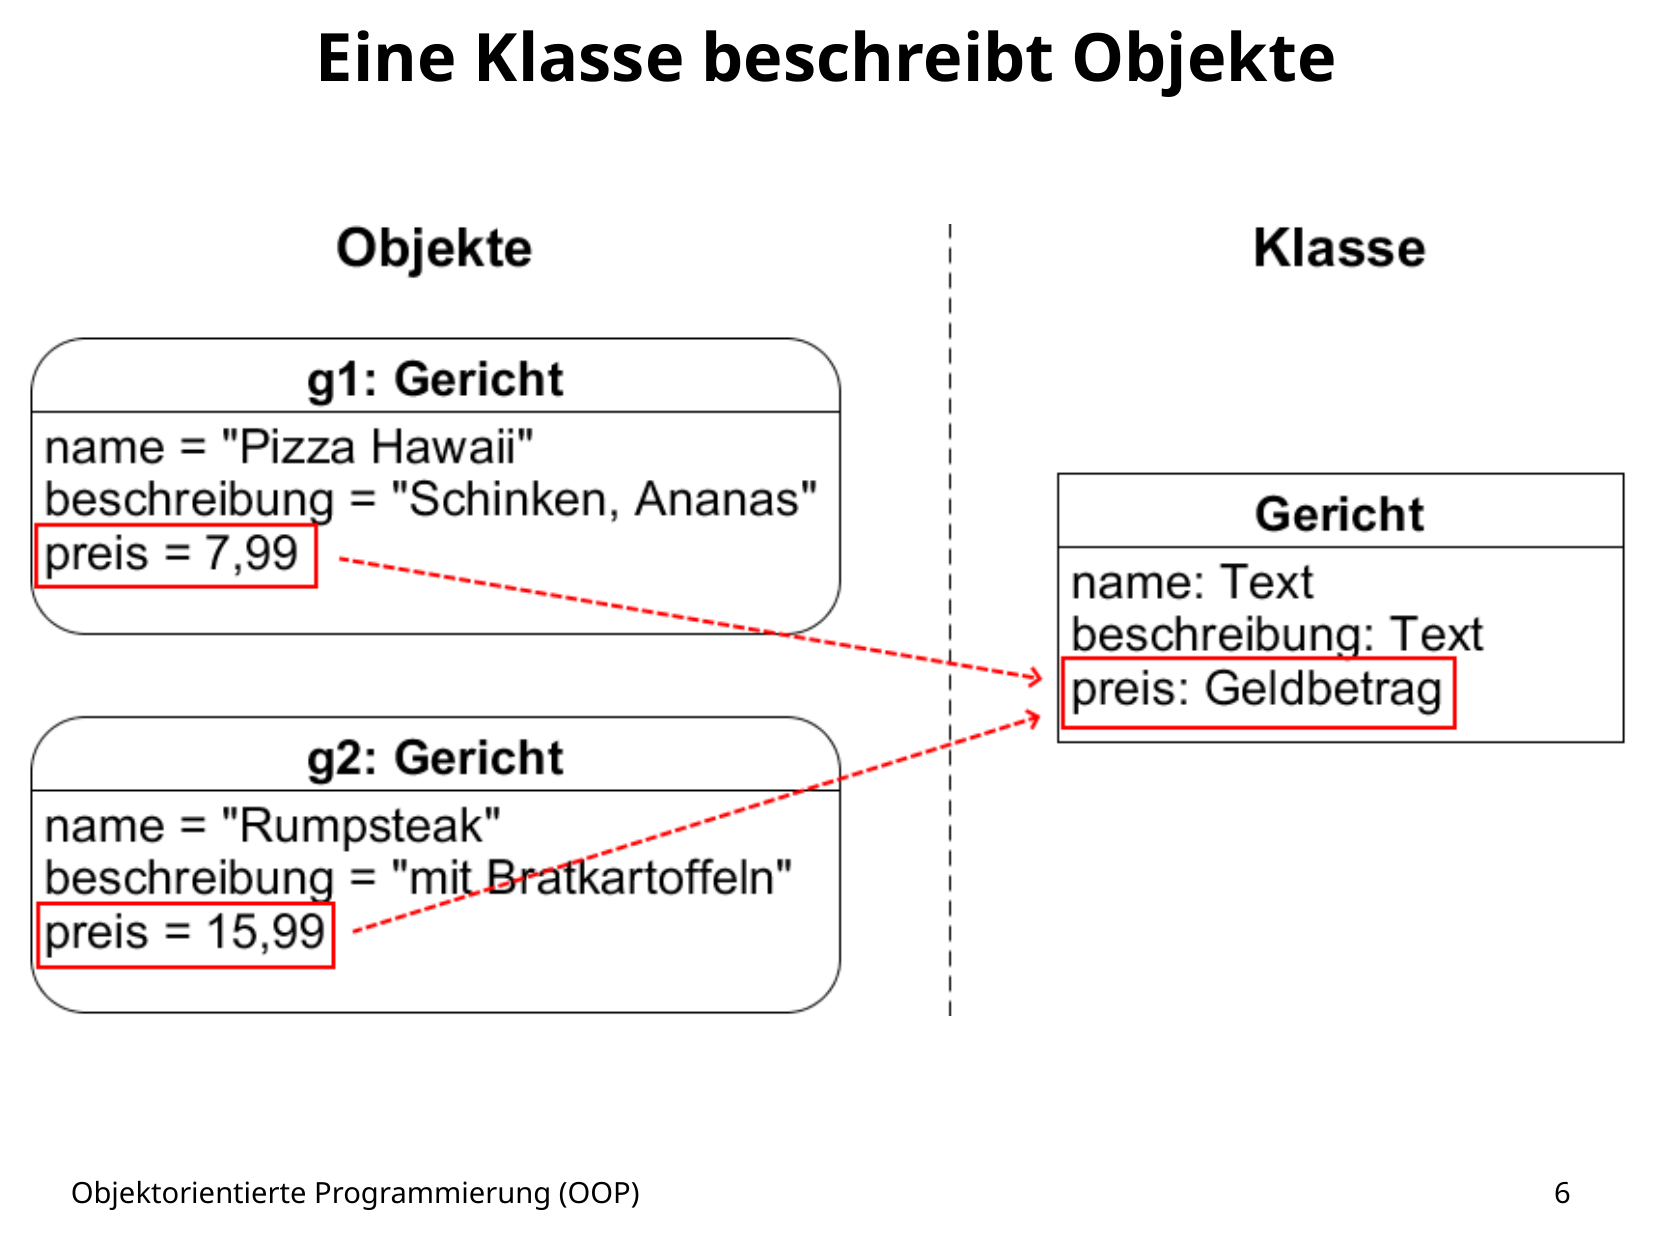

# Eine Klasse beschreibt Objekte
Objektorientierte Programmierung (OOP)
6